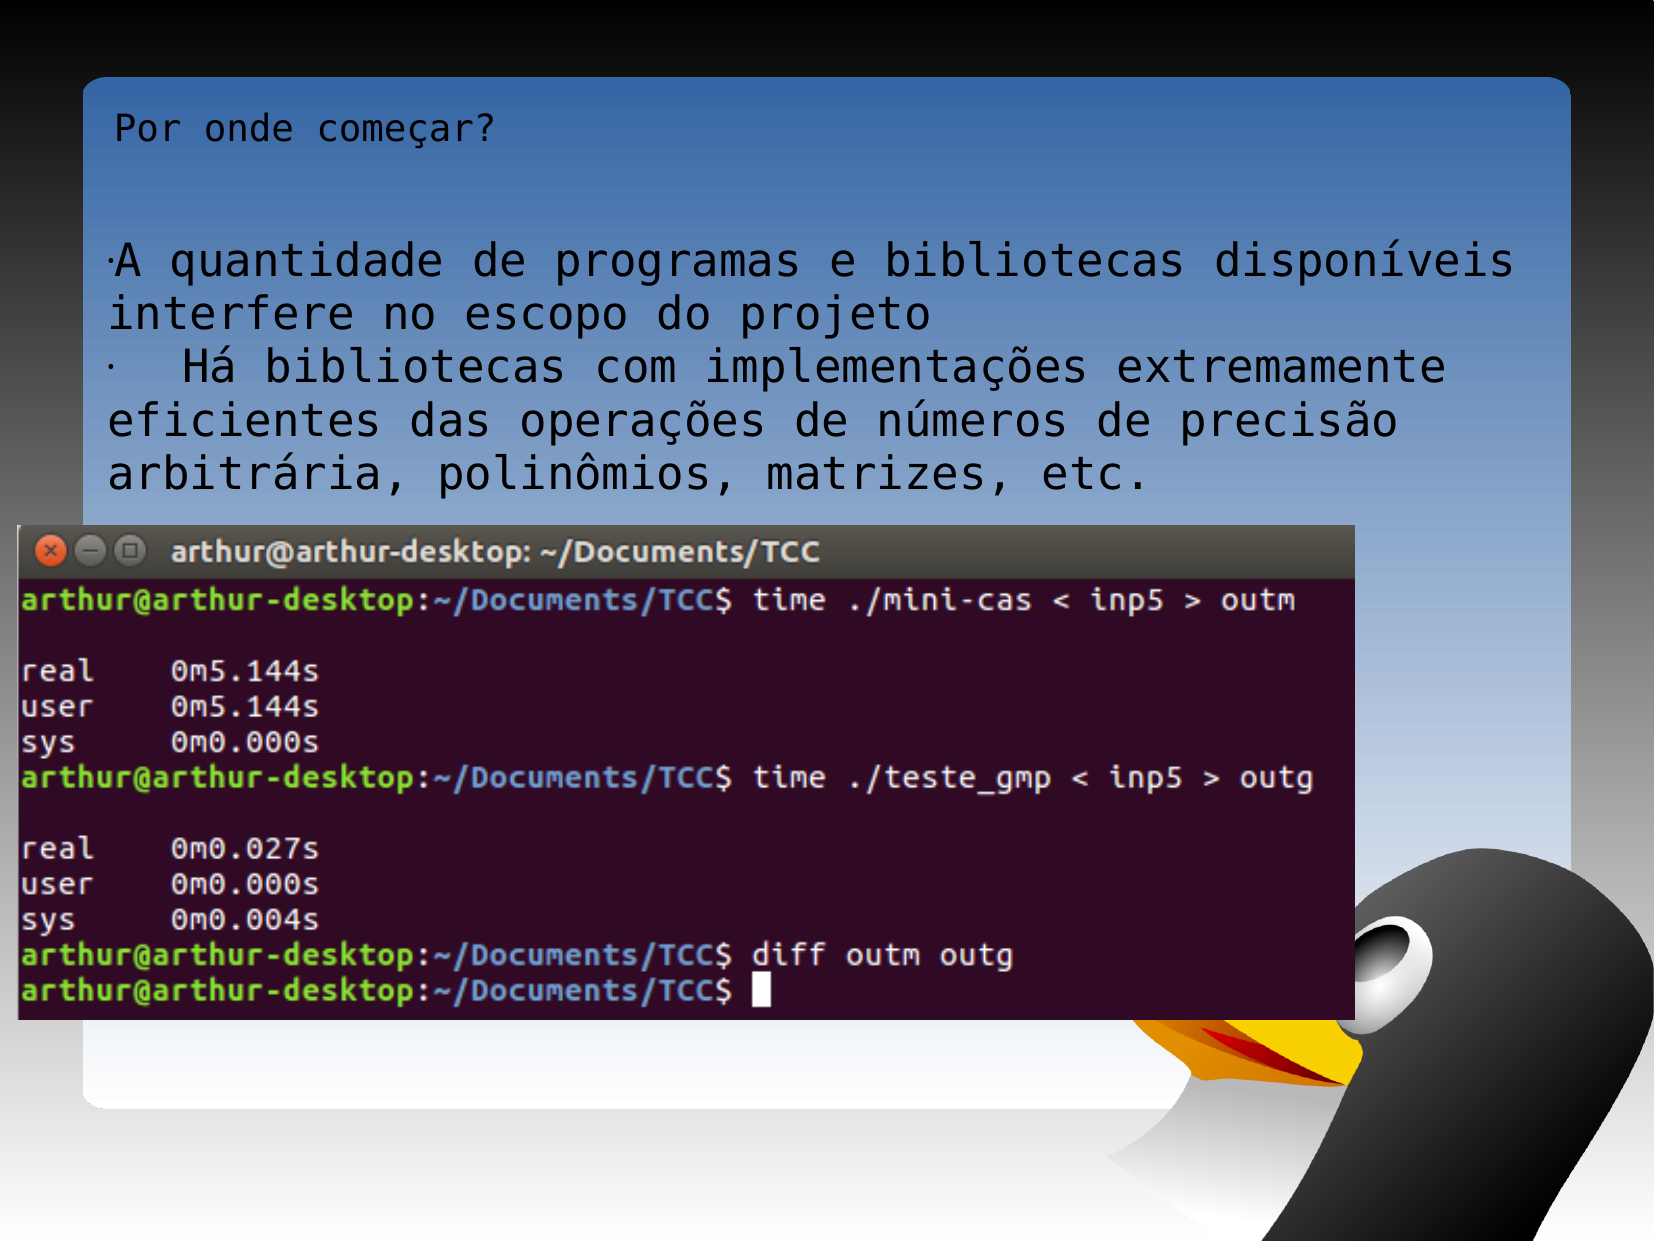

Por onde começar?
A quantidade de programas e bibliotecas disponíveis interfere no escopo do projeto
	Há bibliotecas com implementações extremamente eficientes das operações de números de precisão arbitrária, polinômios, matrizes, etc.